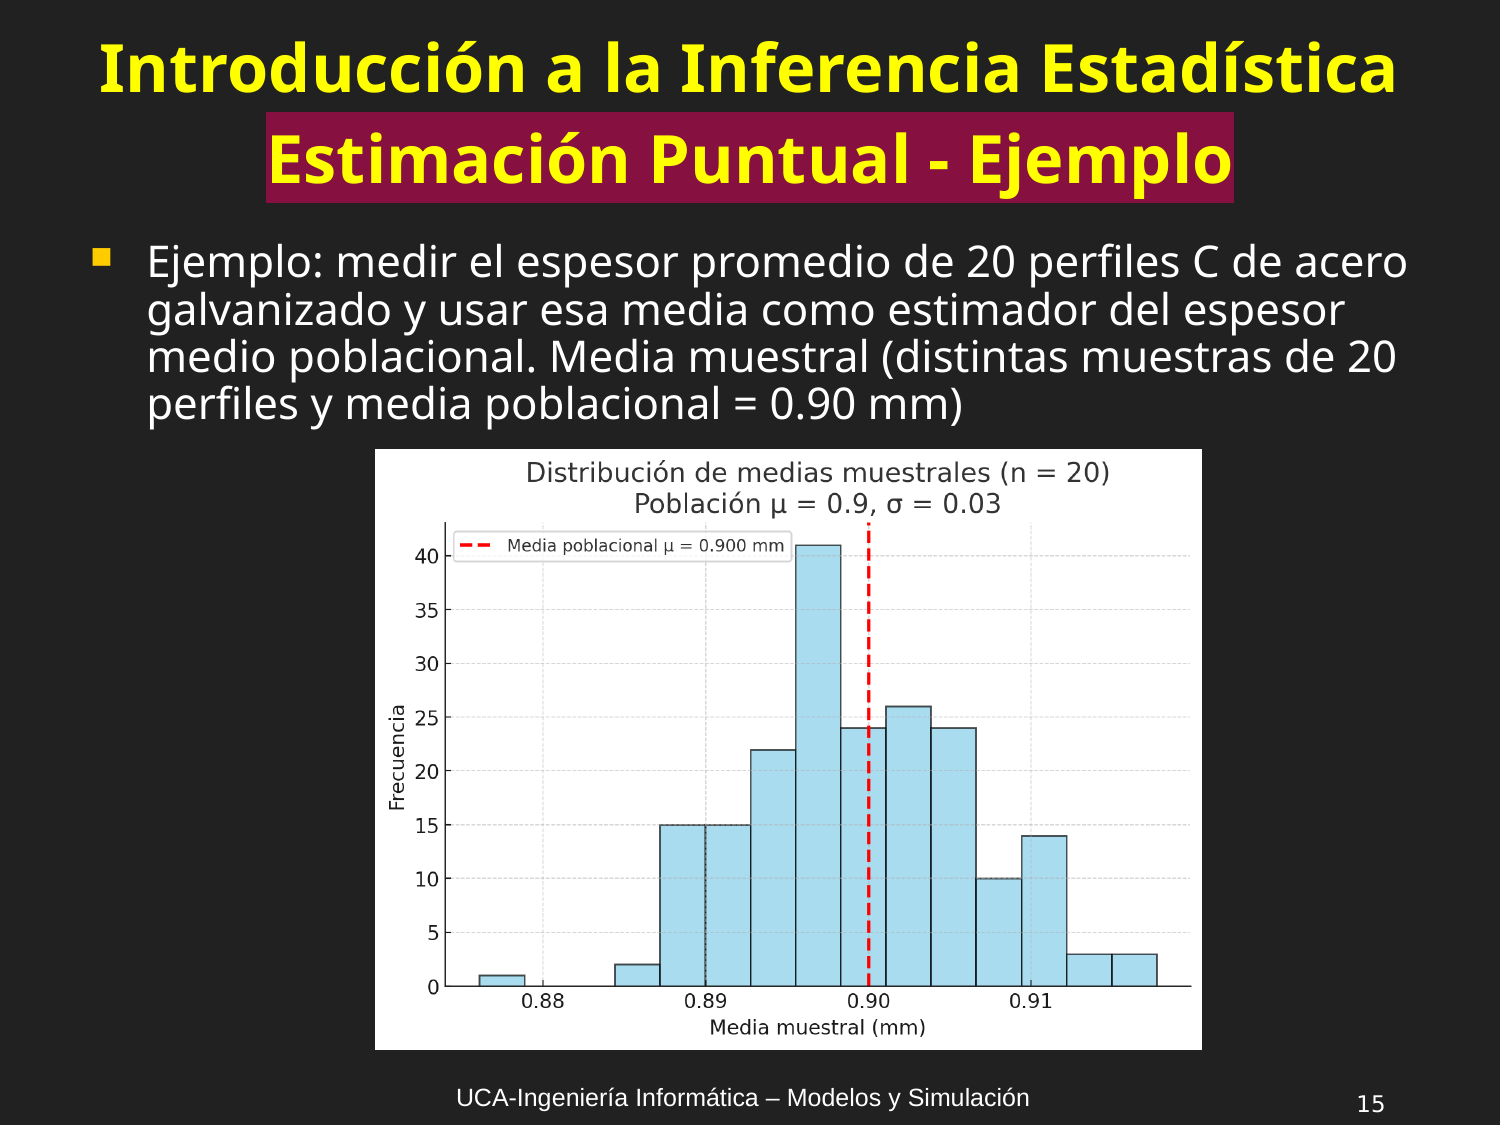

# Introducción a la Inferencia Estadística Estimación Puntual - Ejemplo
Ejemplo: medir el espesor promedio de 20 perfiles C de acero galvanizado y usar esa media como estimador del espesor medio poblacional. Media muestral (distintas muestras de 20 perfiles y media poblacional = 0.90 mm)